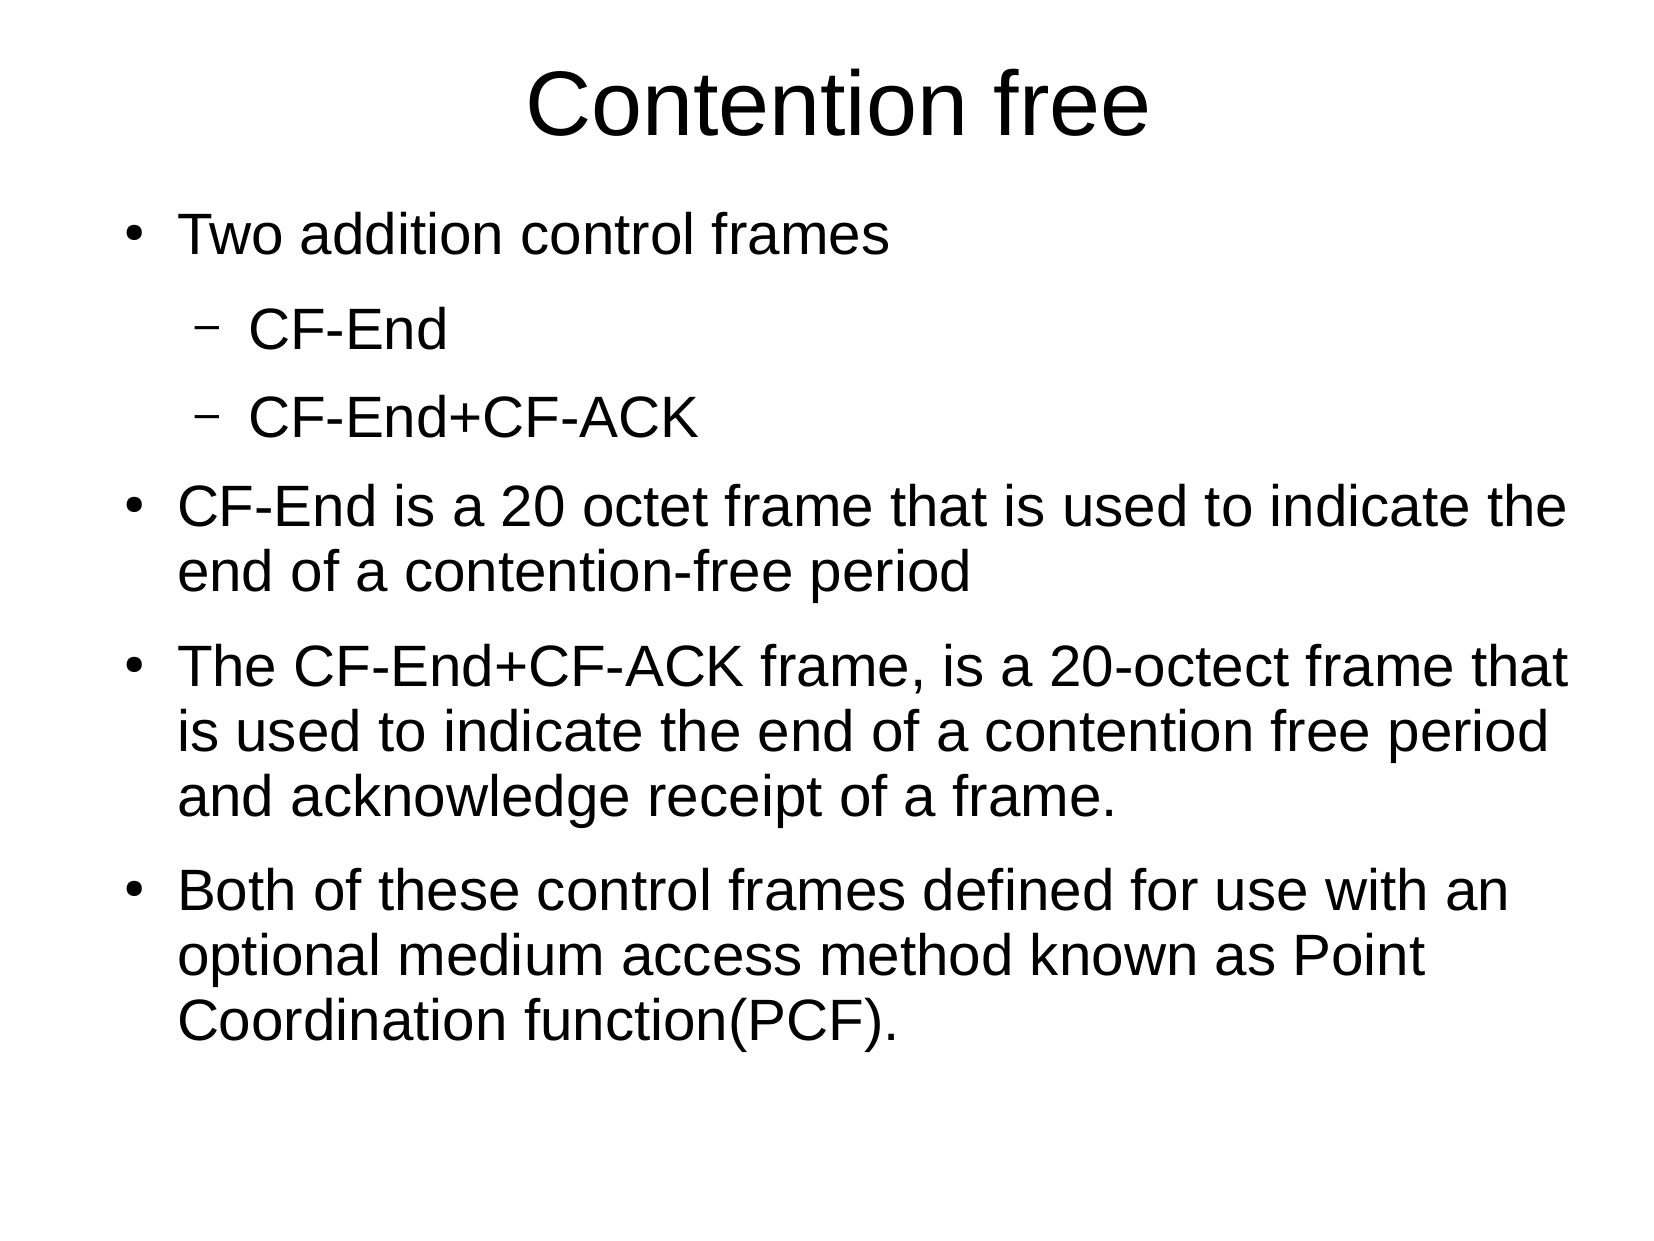

# Contention free
Two addition control frames
CF-End
CF-End+CF-ACK
CF-End is a 20 octet frame that is used to indicate the end of a contention-free period
The CF-End+CF-ACK frame, is a 20-octect frame that is used to indicate the end of a contention free period and acknowledge receipt of a frame.
Both of these control frames defined for use with an optional medium access method known as Point Coordination function(PCF).